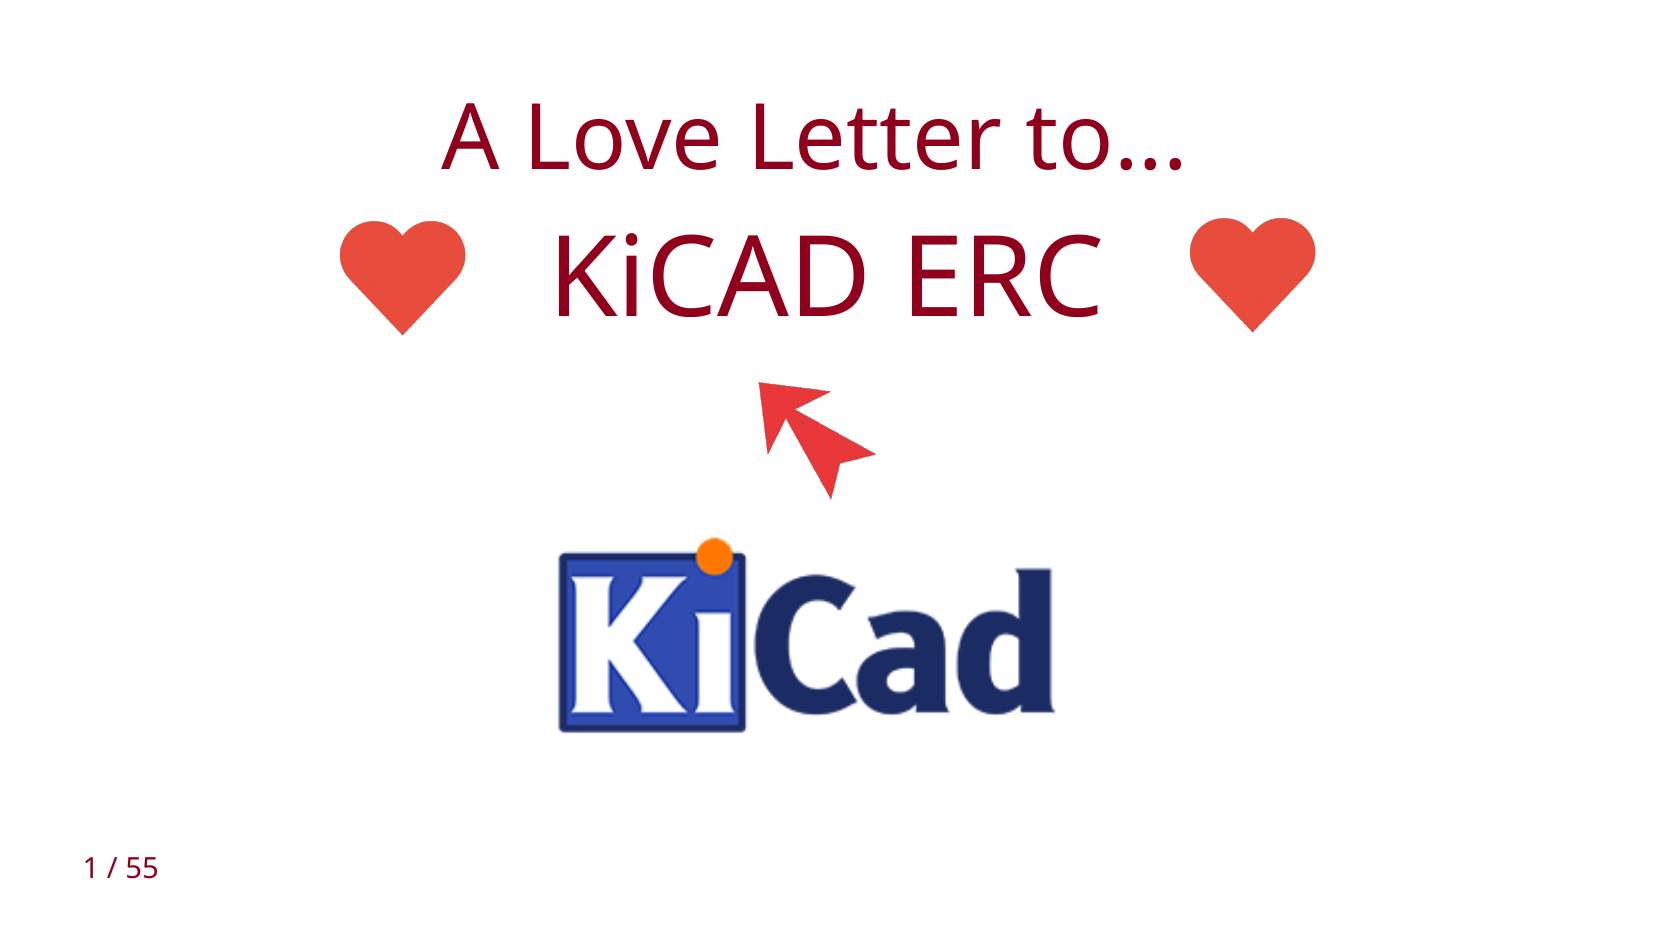

# A Love Letter to... KiCAD ERC
1